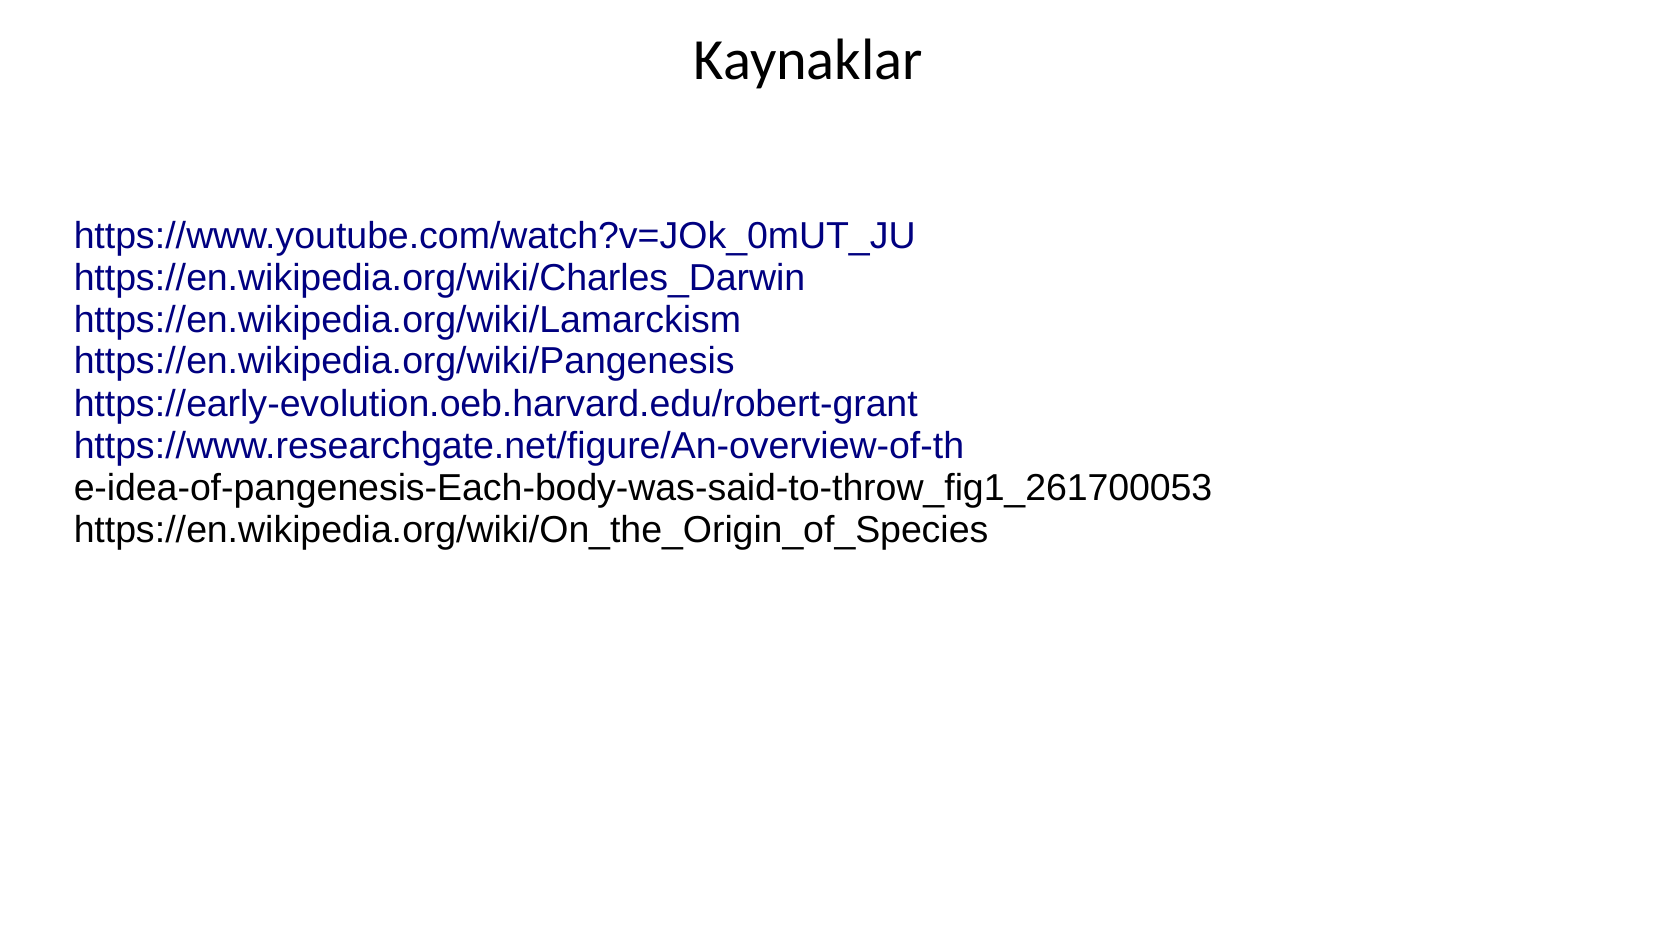

Kaynaklar
https://www.youtube.com/watch?v=JOk_0mUT_JU
https://en.wikipedia.org/wiki/Charles_Darwin
https://en.wikipedia.org/wiki/Lamarckism
https://en.wikipedia.org/wiki/Pangenesis
https://early-evolution.oeb.harvard.edu/robert-grant
https://www.researchgate.net/figure/An-overview-of-th
e-idea-of-pangenesis-Each-body-was-said-to-throw_fig1_261700053
https://en.wikipedia.org/wiki/On_the_Origin_of_Species